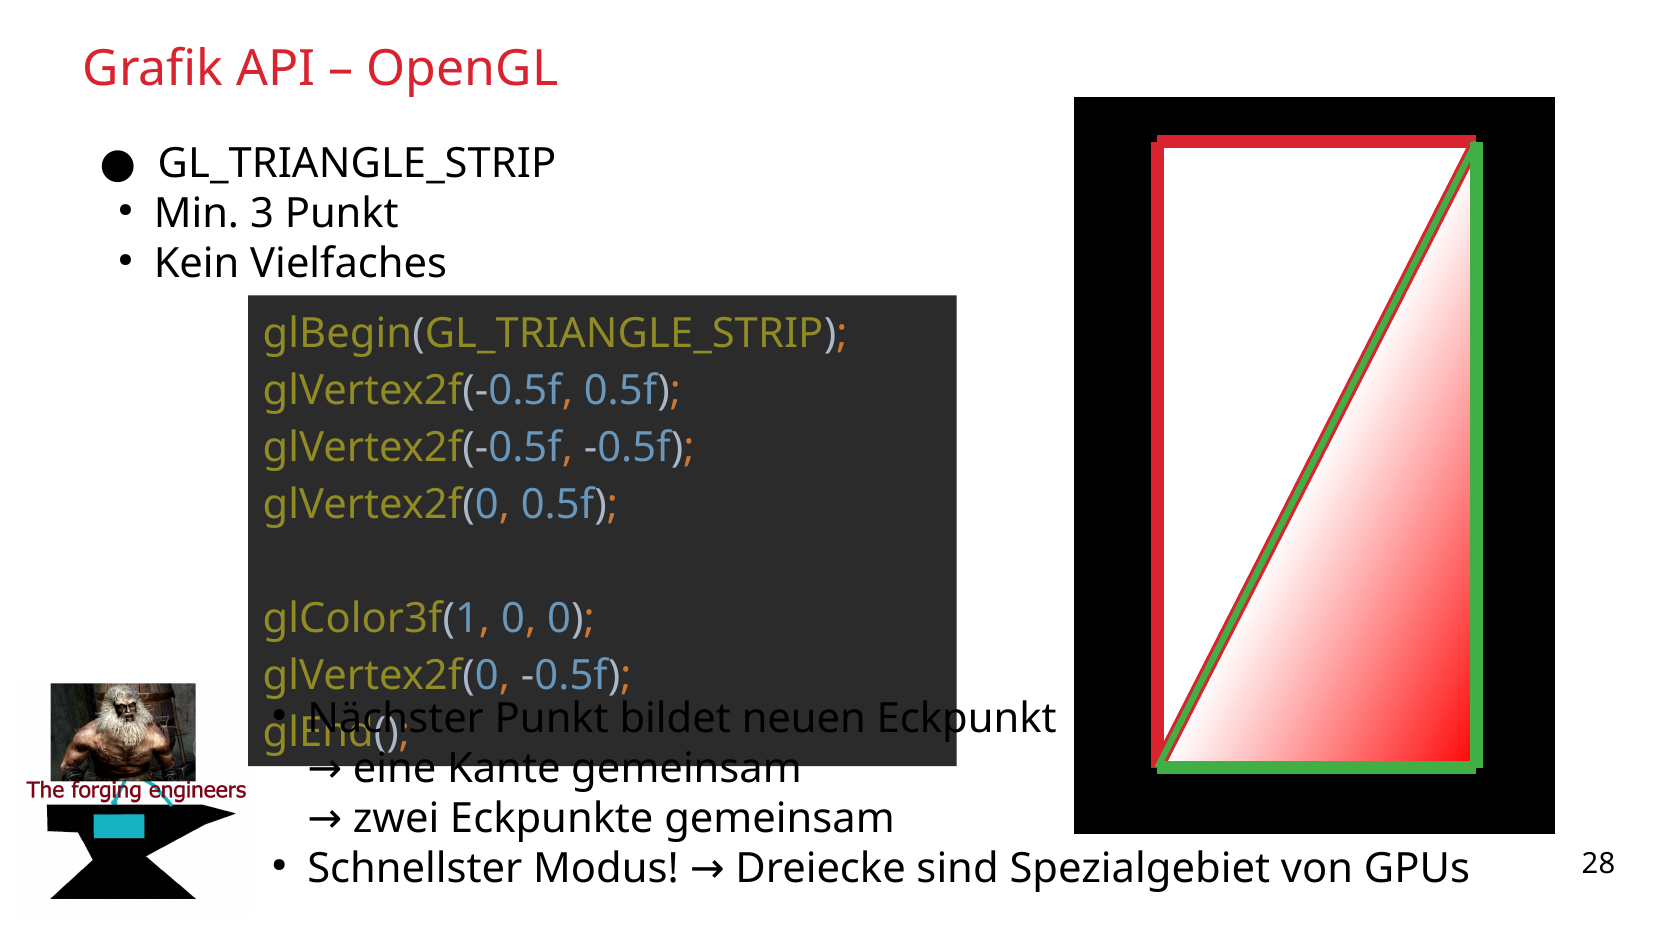

# Grafik API – OpenGL
GL_TRIANGLE_STRIP
Min. 3 Punkt
Kein Vielfaches
glBegin(GL_TRIANGLE_STRIP);
glVertex2f(-0.5f, 0.5f);
glVertex2f(-0.5f, -0.5f);
glVertex2f(0, 0.5f);
glColor3f(1, 0, 0);
glVertex2f(0, -0.5f);
glEnd();
Nächster Punkt bildet neuen Eckpunkt
→ eine Kante gemeinsam
→ zwei Eckpunkte gemeinsam
Schnellster Modus! → Dreiecke sind Spezialgebiet von GPUs